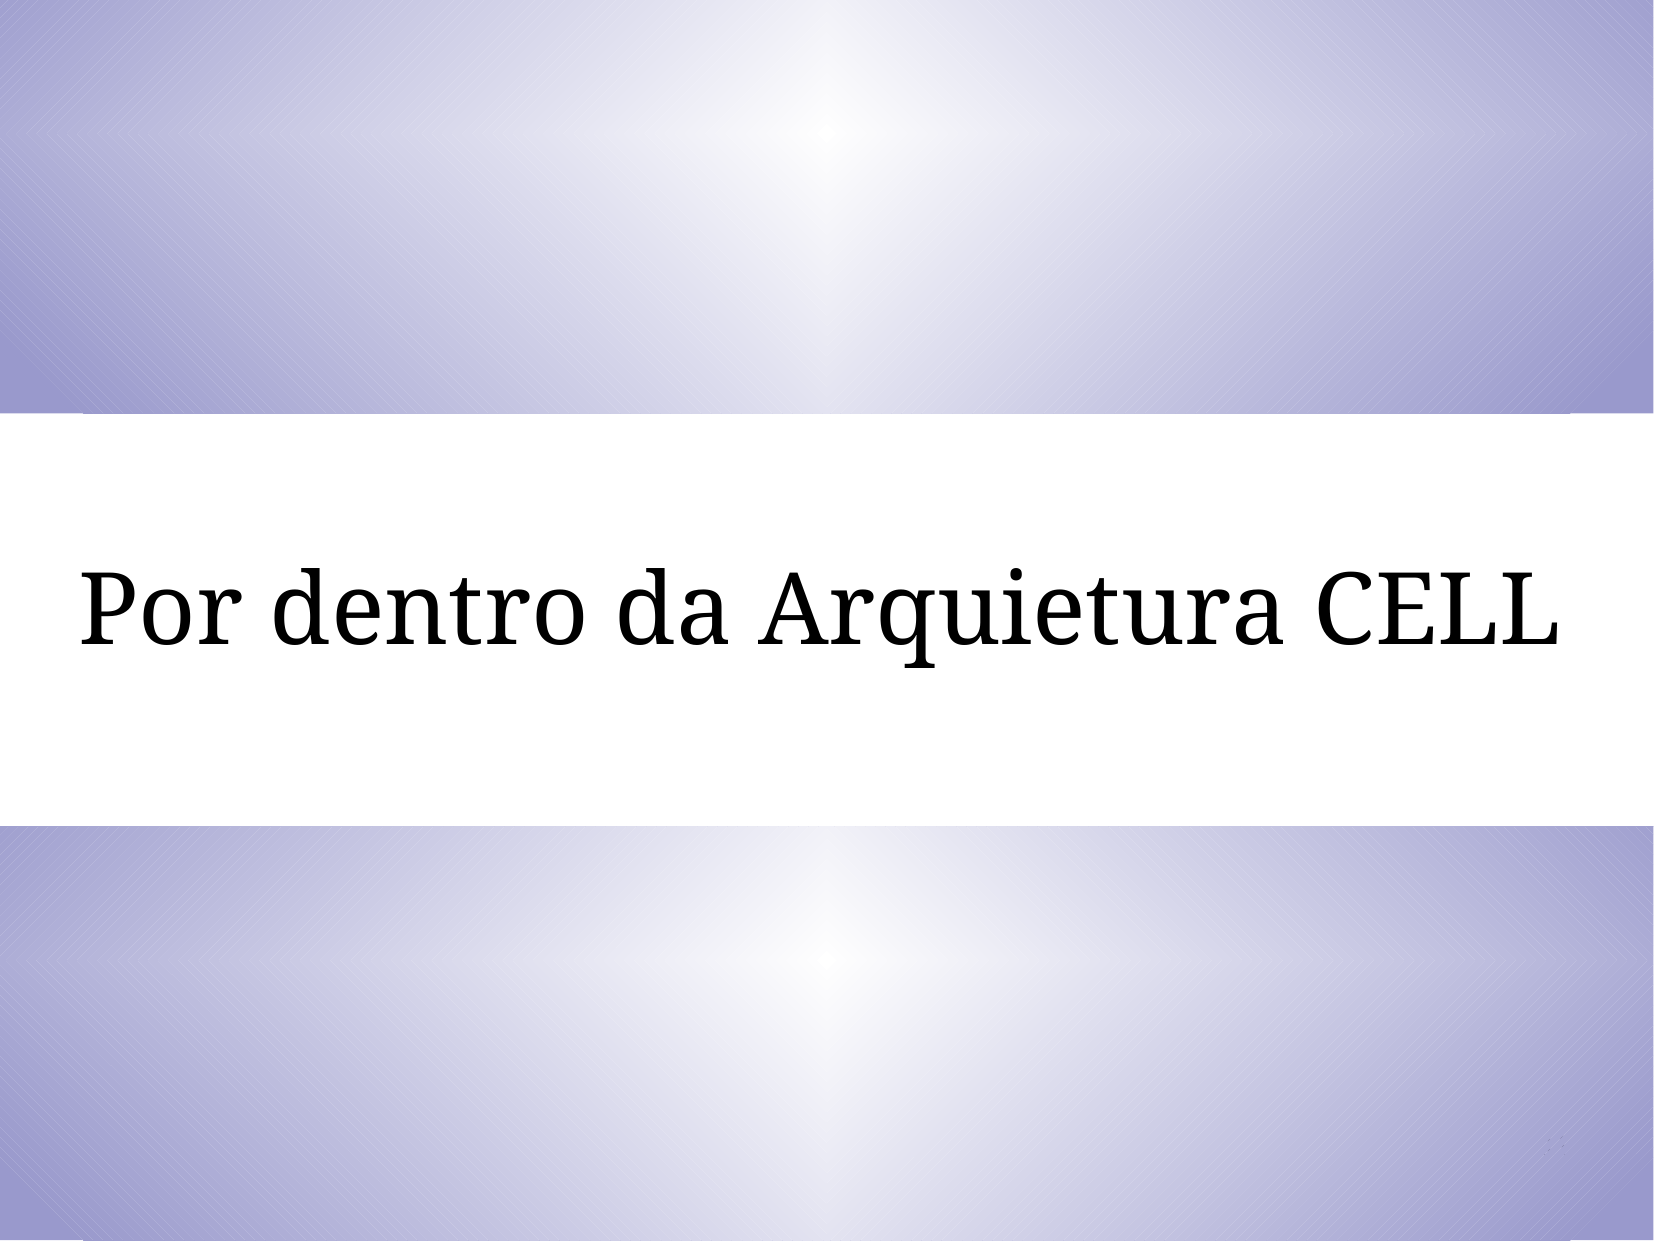

# Por dentro da Arquietura CELL
11